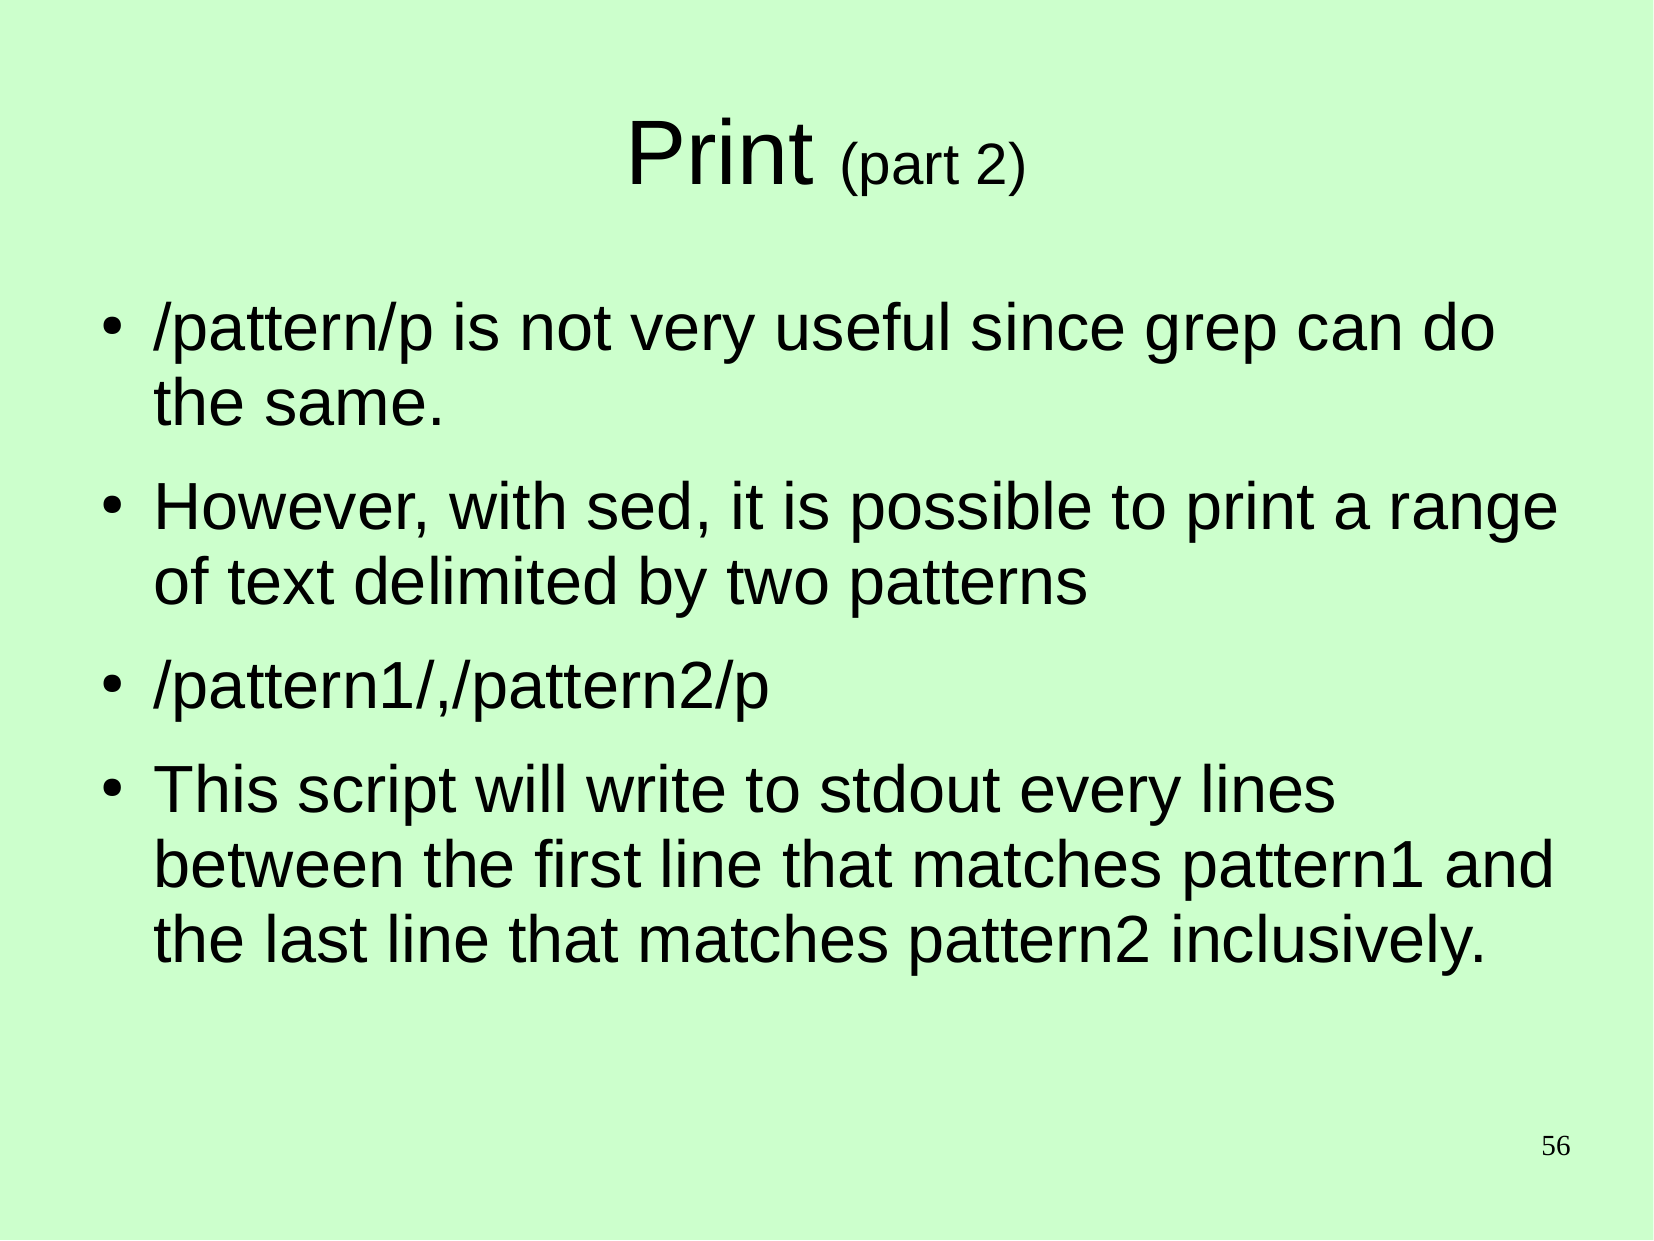

# Print (part 2)
/pattern/p is not very useful since grep can do the same.
However, with sed, it is possible to print a range of text delimited by two patterns
/pattern1/,/pattern2/p
This script will write to stdout every lines between the first line that matches pattern1 and the last line that matches pattern2 inclusively.
56